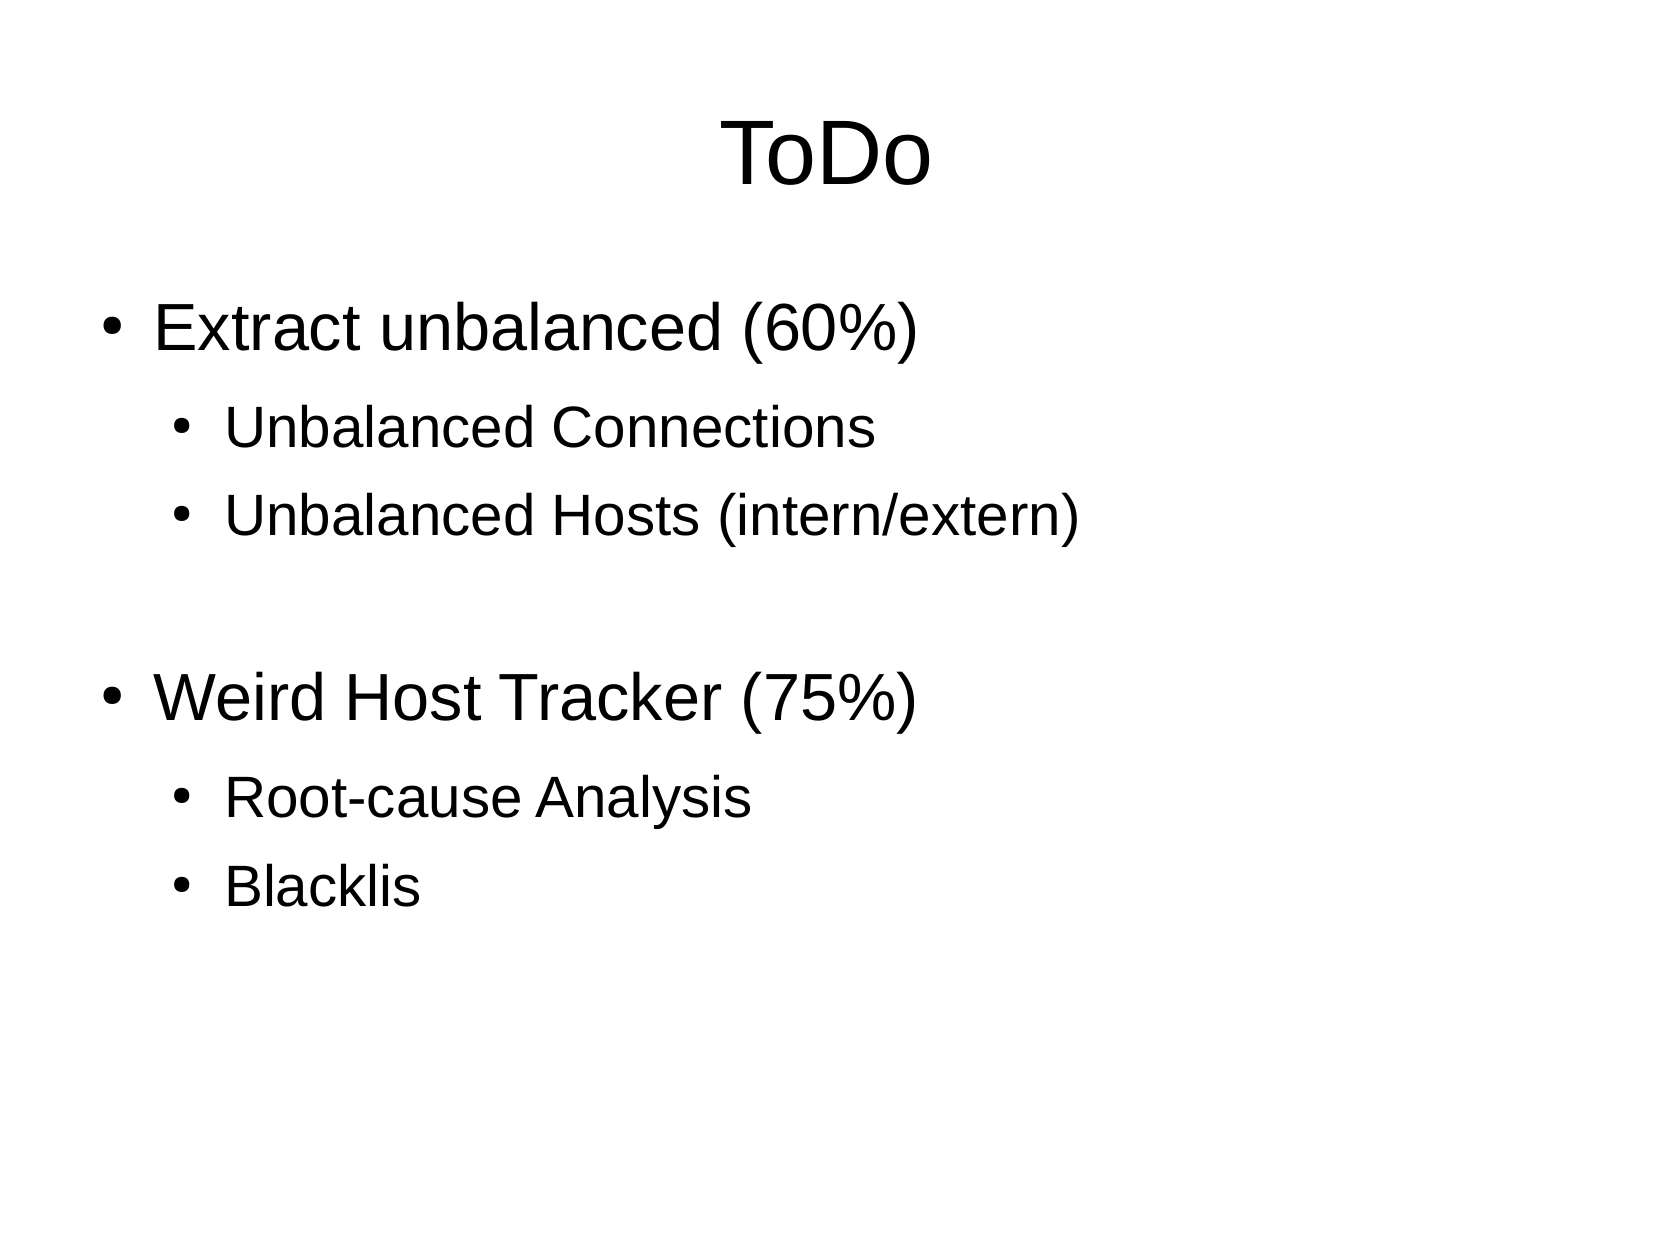

# ToDo
Extract unbalanced (60%)
Unbalanced Connections
Unbalanced Hosts (intern/extern)
Weird Host Tracker (75%)
Root-cause Analysis
Blacklis